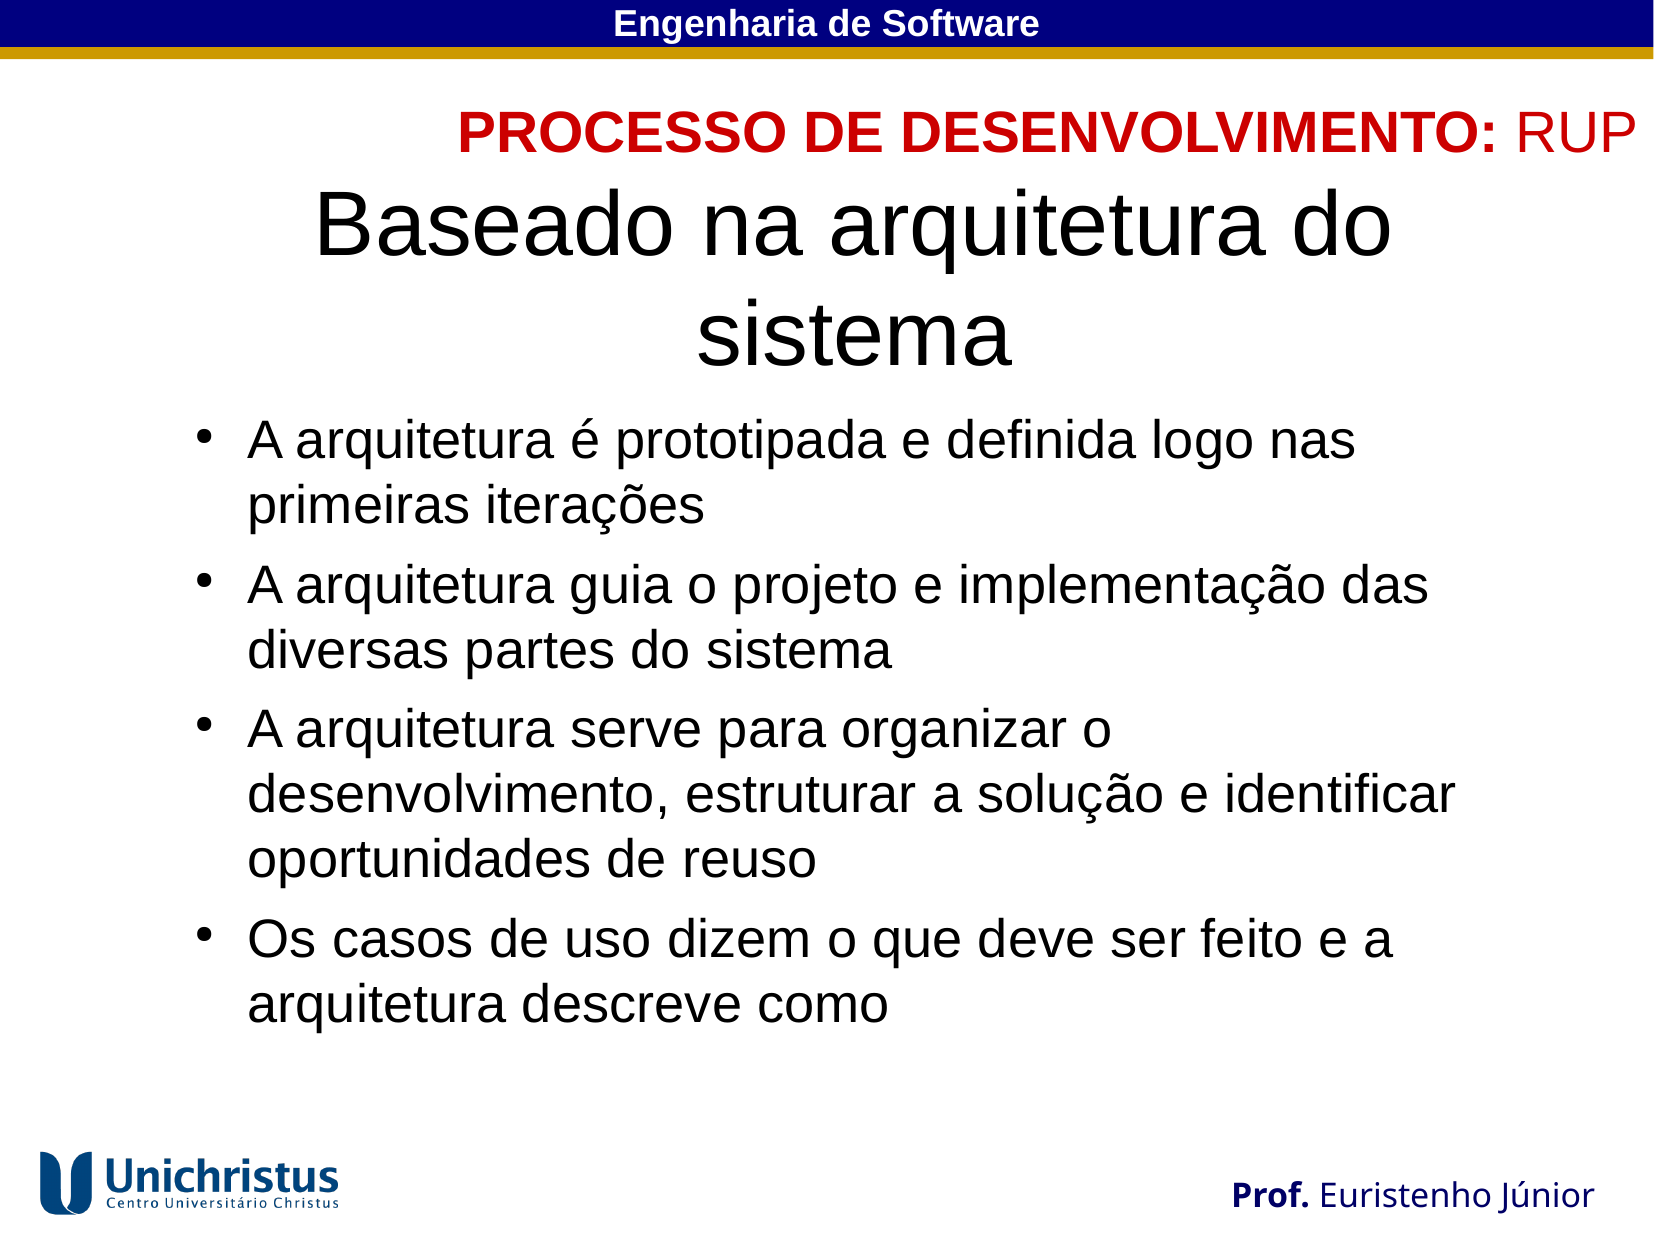

Engenharia de Software
PROCESSO DE DESENVOLVIMENTO: RUP
# Baseado na arquitetura do sistema
A arquitetura é prototipada e definida logo nas primeiras iterações
A arquitetura guia o projeto e implementação das diversas partes do sistema
A arquitetura serve para organizar o desenvolvimento, estruturar a solução e identificar oportunidades de reuso
Os casos de uso dizem o que deve ser feito e a arquitetura descreve como
Prof. Euristenho Júnior